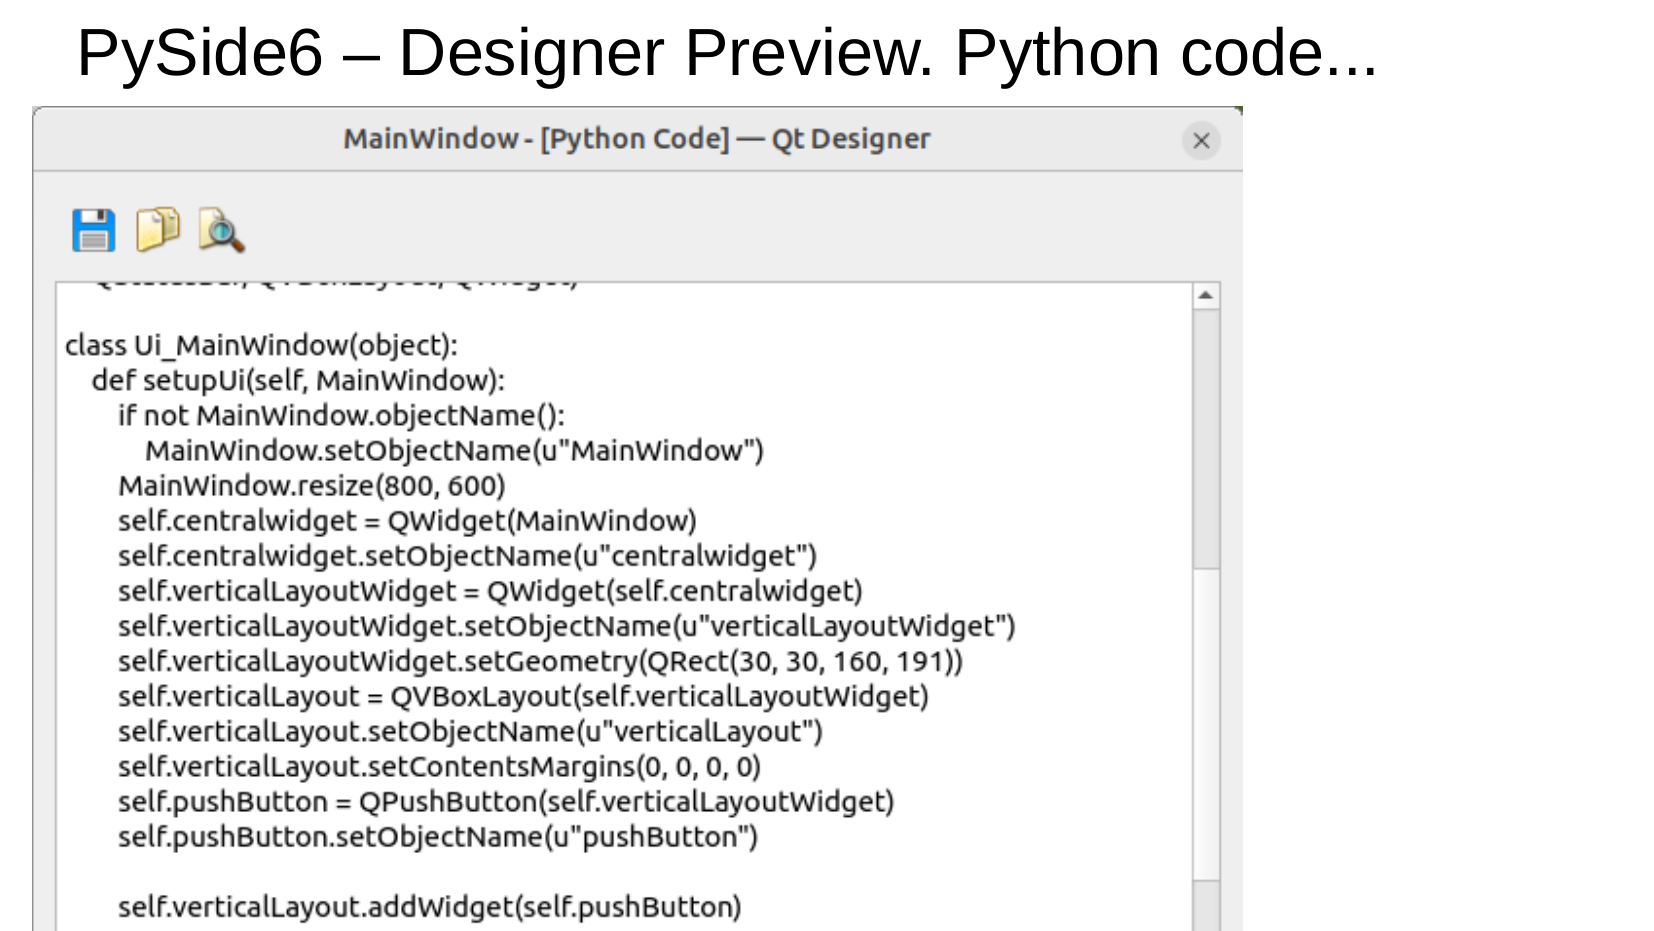

# PySide6 – Designer Preview. Python code...